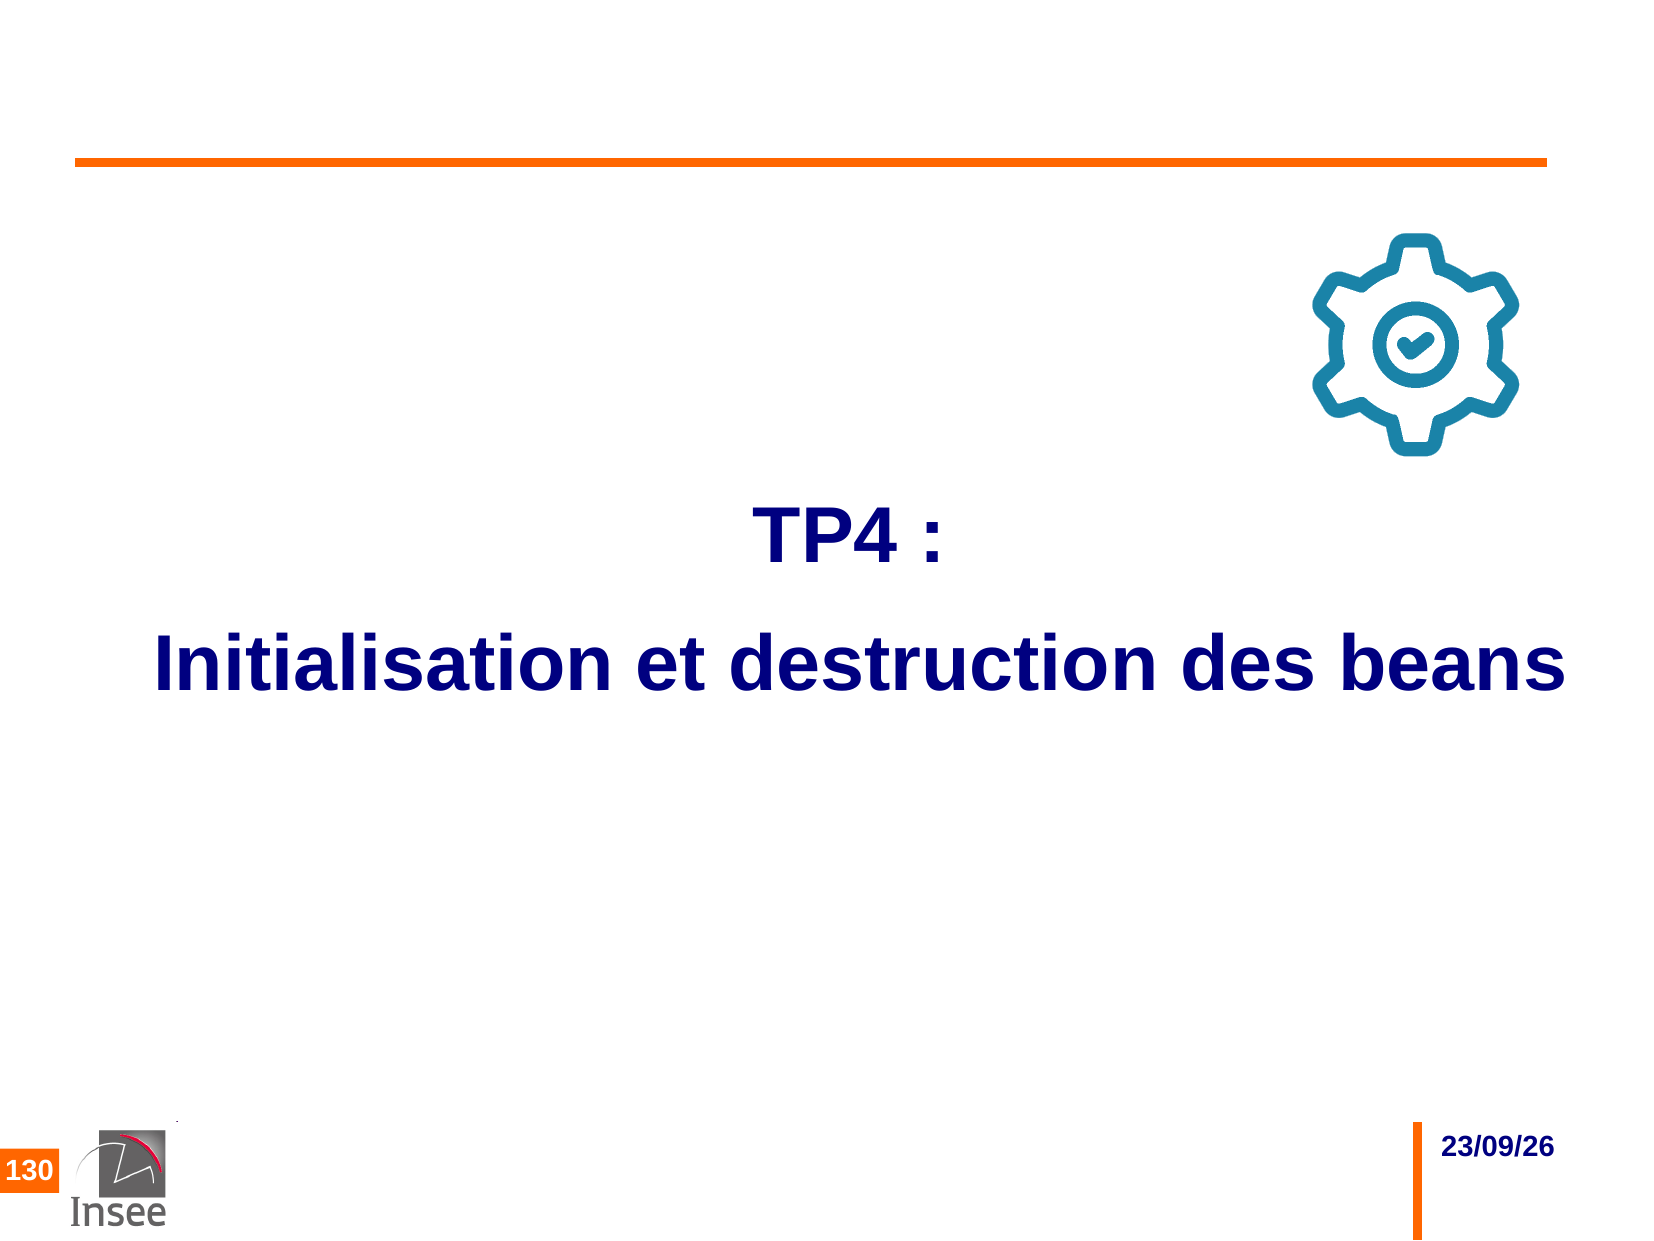

#
TP4 :
Initialisation et destruction des beans
130